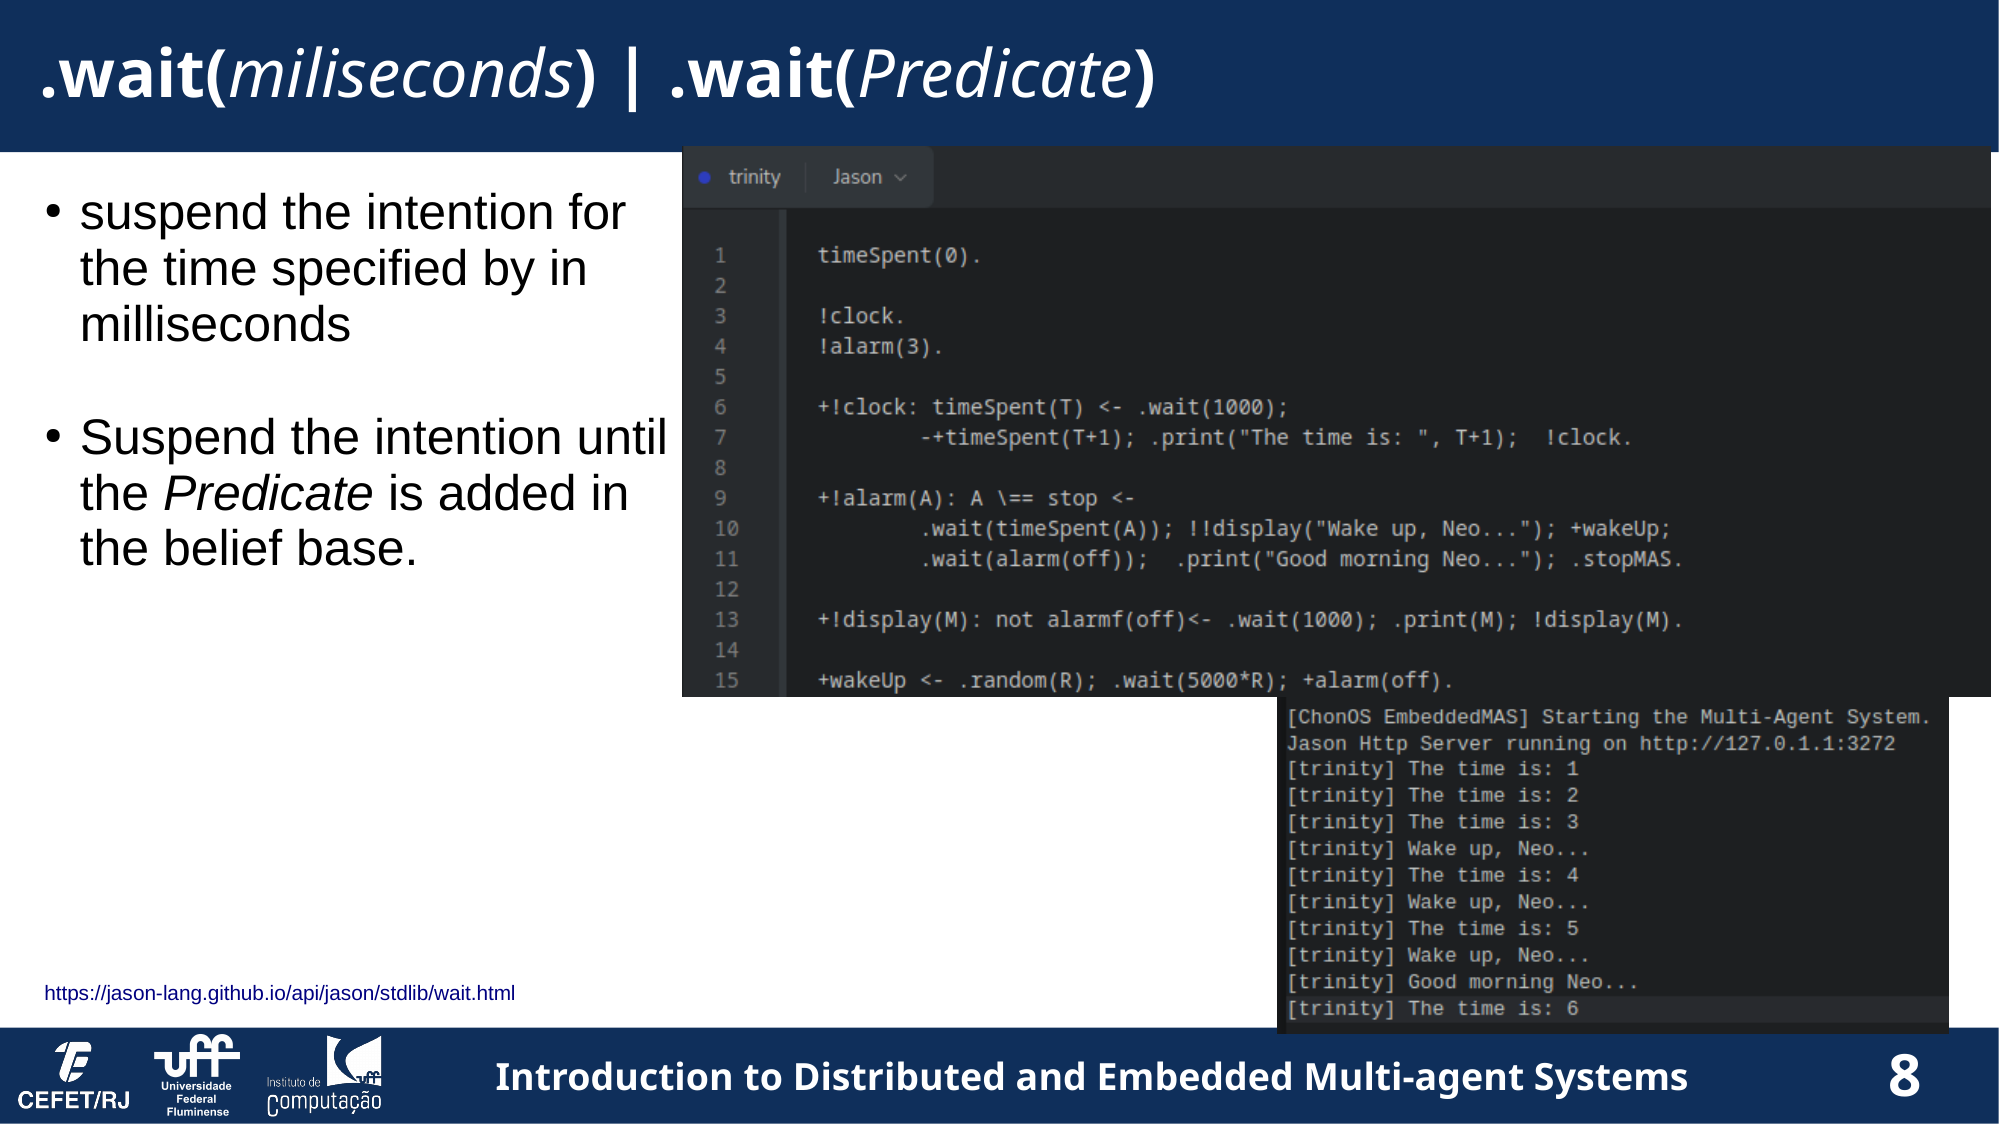

.wait(miliseconds) | .wait(Predicate)
suspend the intention for the time specified by in milliseconds
Suspend the intention until the Predicate is added in the belief base.
https://jason-lang.github.io/api/jason/stdlib/wait.html